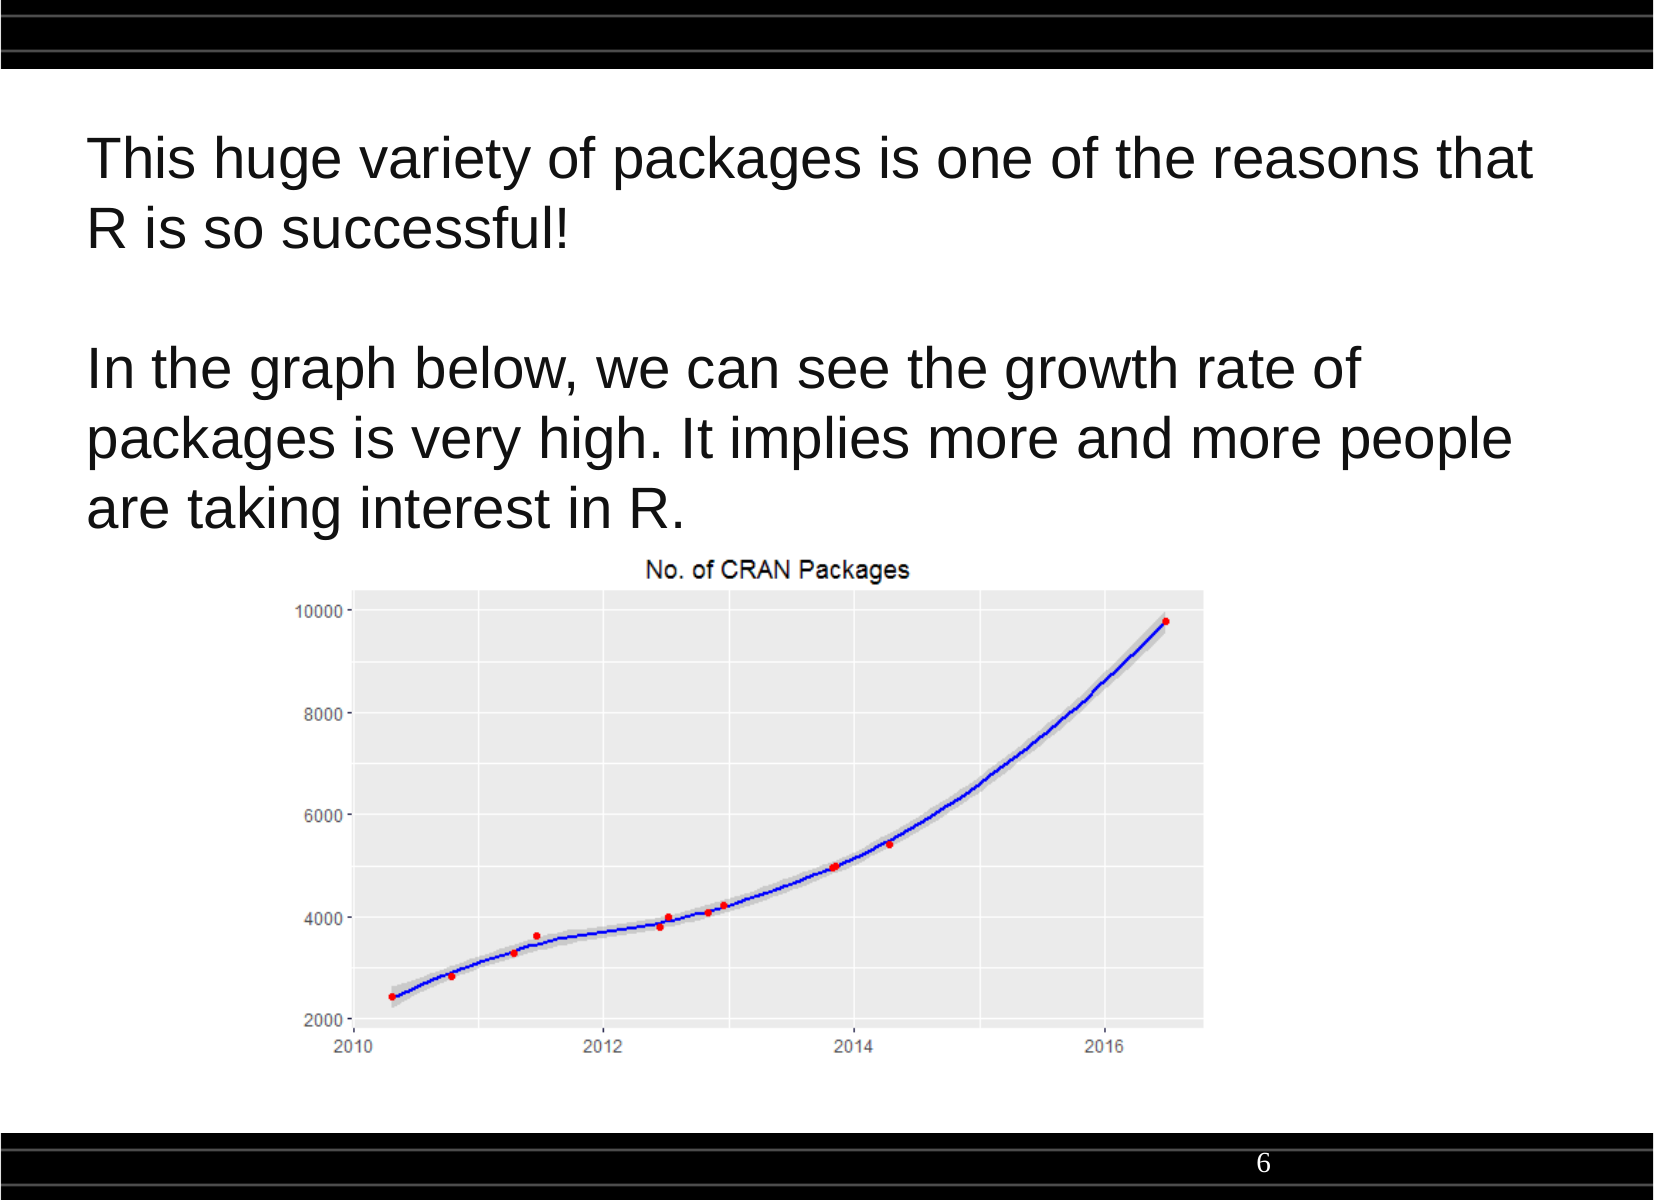

# This huge variety of packages is one of the reasons that R is so successful! In the graph below, we can see the growth rate of packages is very high. It implies more and more people are taking interest in R.